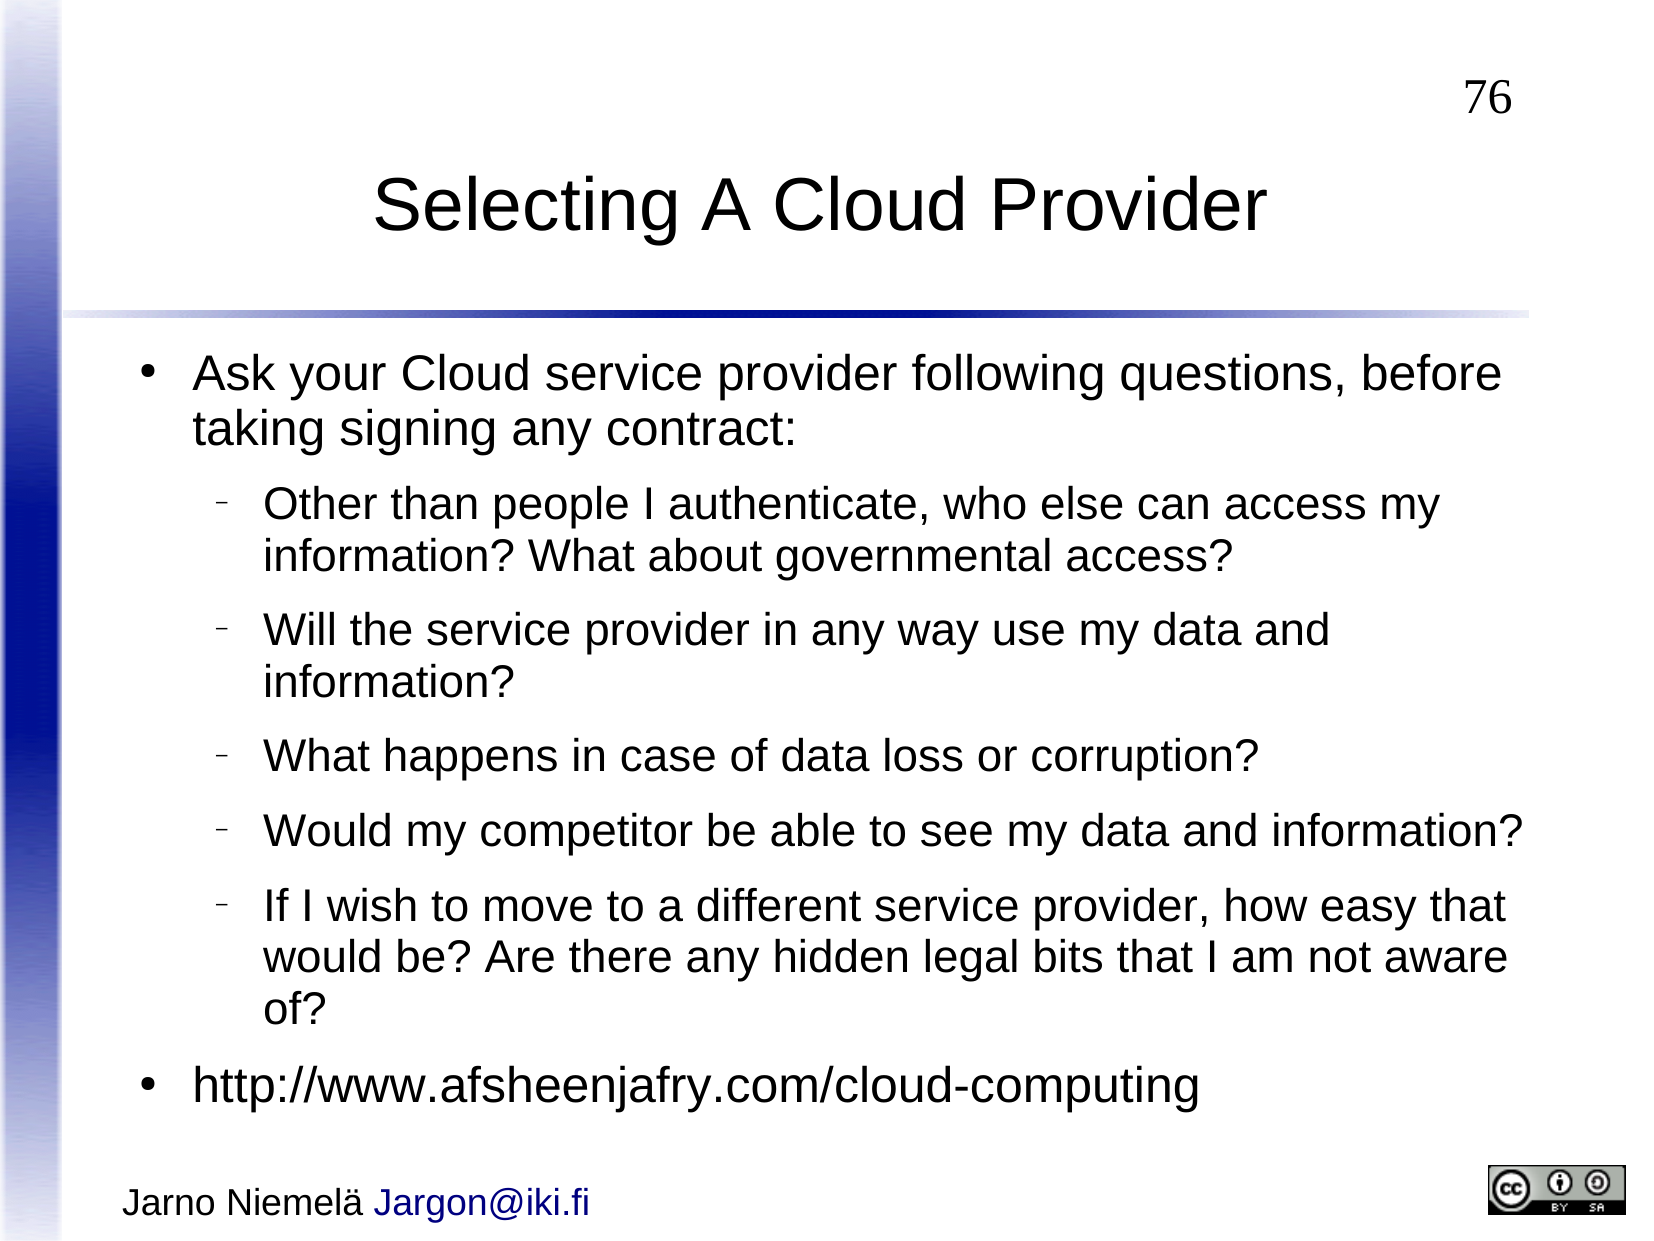

# Selecting A Cloud Provider
Ask your Cloud service provider following questions, before taking signing any contract:
Other than people I authenticate, who else can access my information? What about governmental access?
Will the service provider in any way use my data and information?
What happens in case of data loss or corruption?
Would my competitor be able to see my data and information?
If I wish to move to a different service provider, how easy that would be? Are there any hidden legal bits that I am not aware of?
http://www.afsheenjafry.com/cloud-computing